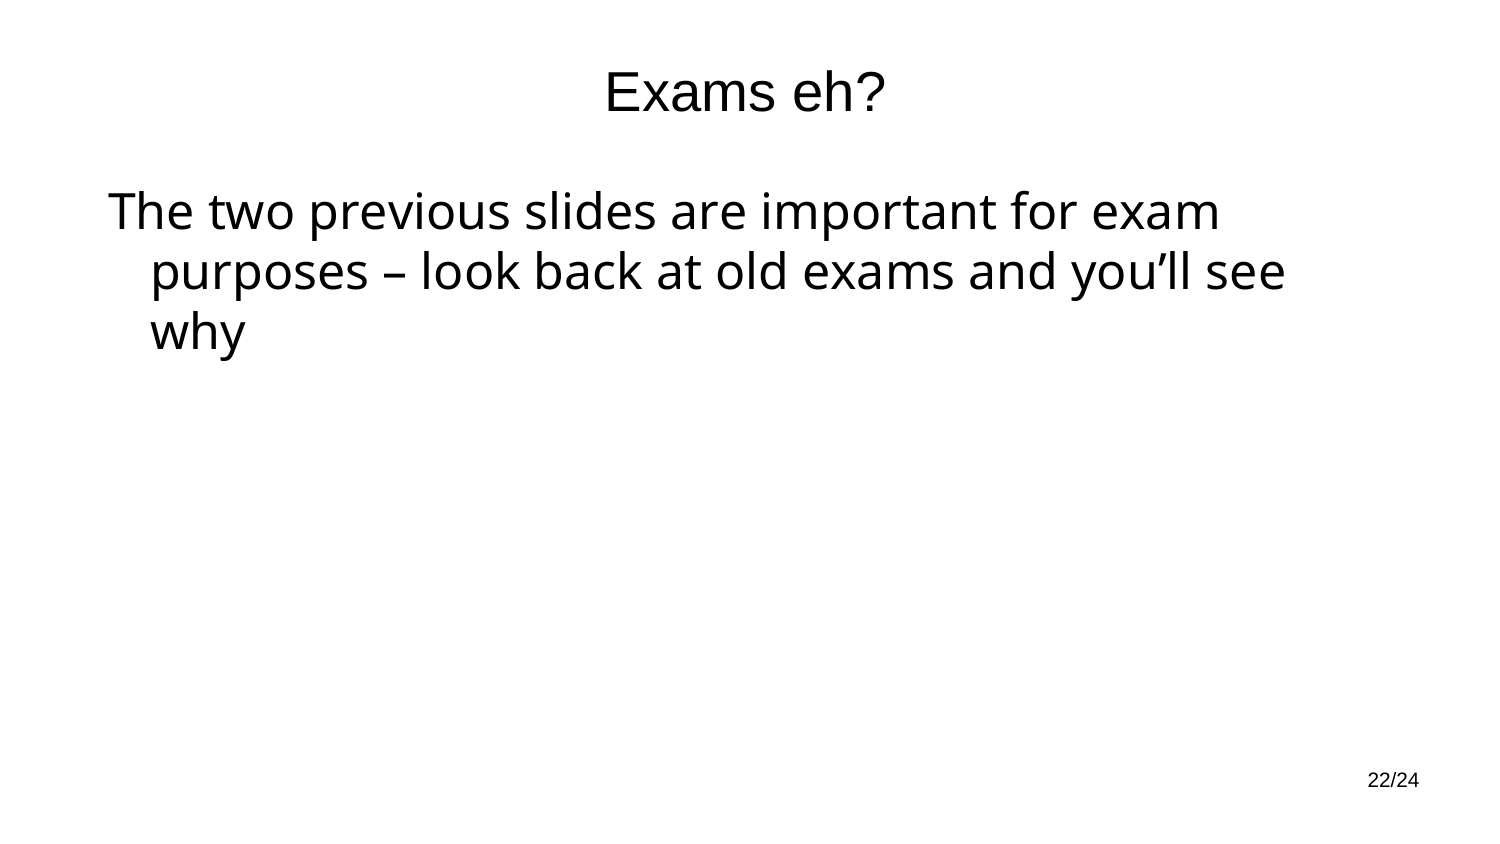

# Exams eh?
The two previous slides are important for exam purposes – look back at old exams and you’ll see why